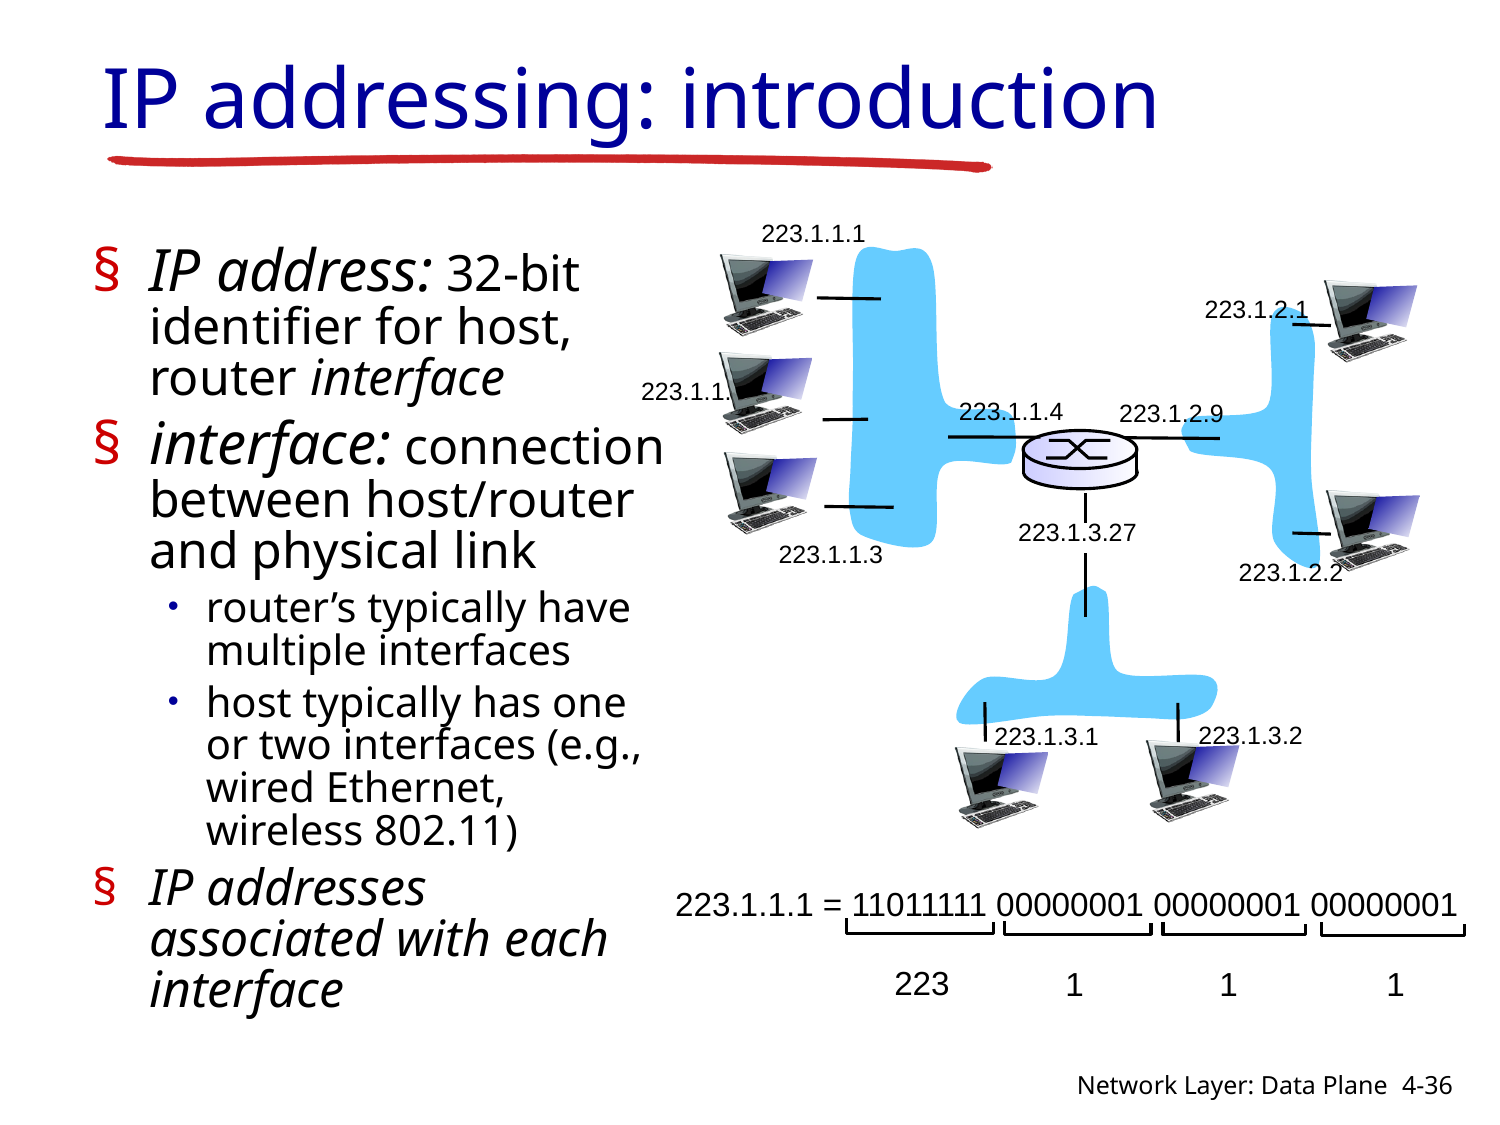

# IP addressing: introduction
223.1.1.1
IP address: 32-bit identifier for host, router interface
interface: connection between host/router and physical link
router’s typically have multiple interfaces
host typically has one or two interfaces (e.g., wired Ethernet, wireless 802.11)
IP addresses associated with each interface
223.1.2.1
223.1.1.2
223.1.1.4
223.1.2.9
223.1.3.27
223.1.1.3
223.1.2.2
223.1.3.2
223.1.3.1
223.1.1.1 = 11011111 00000001 00000001 00000001
223
1
1
1
Network Layer: Data Plane